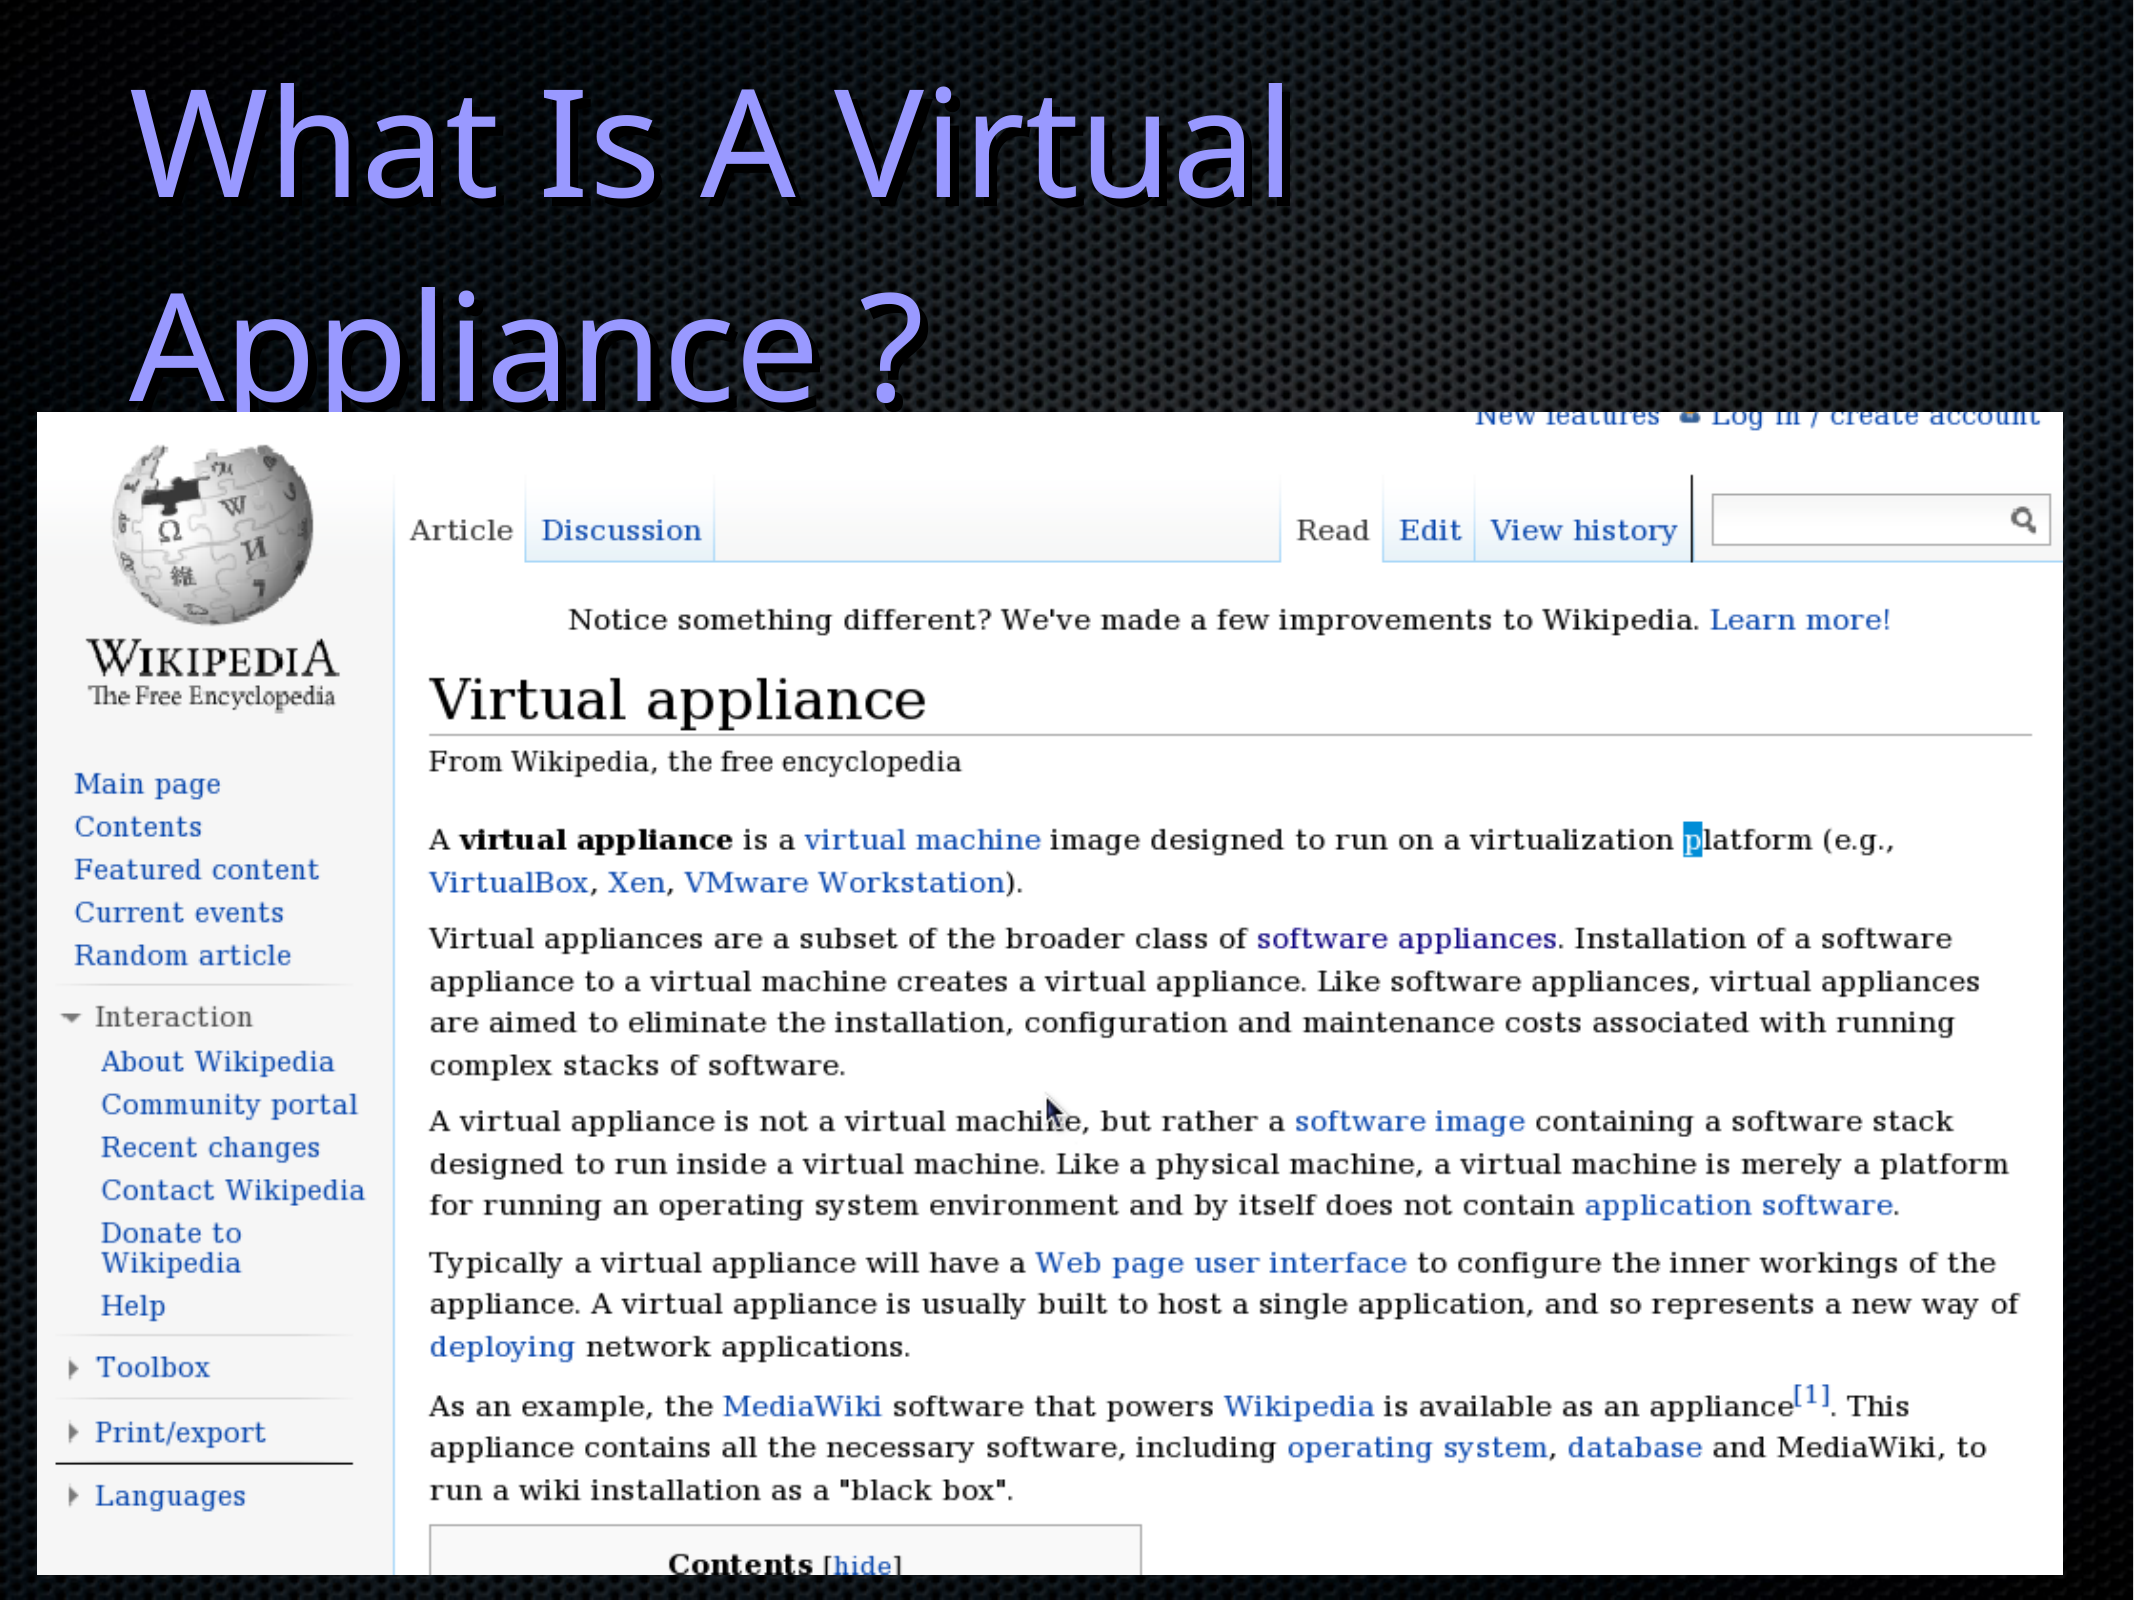

# What Is A Virtual Appliance ?